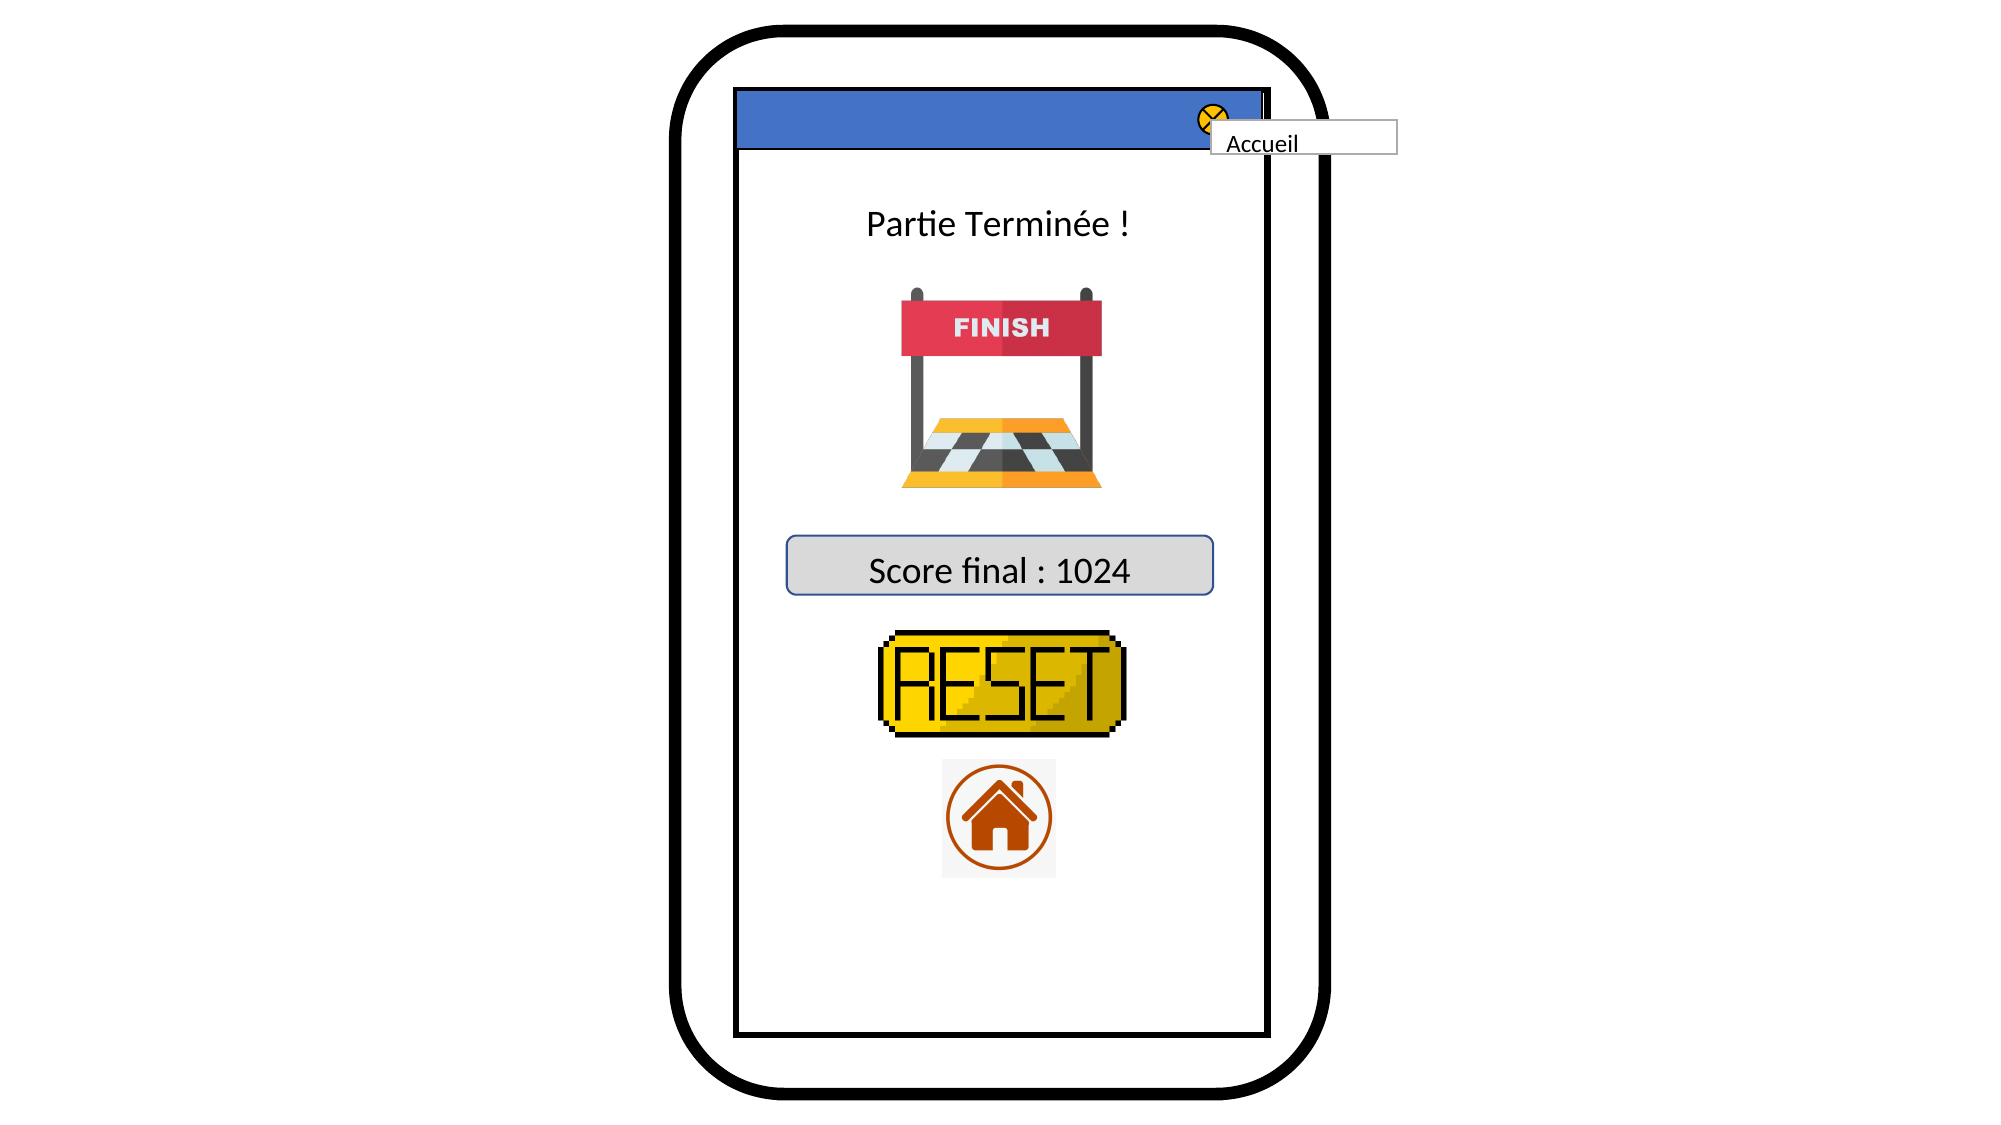

Accueil
Partie Terminée !
Score final : 1024